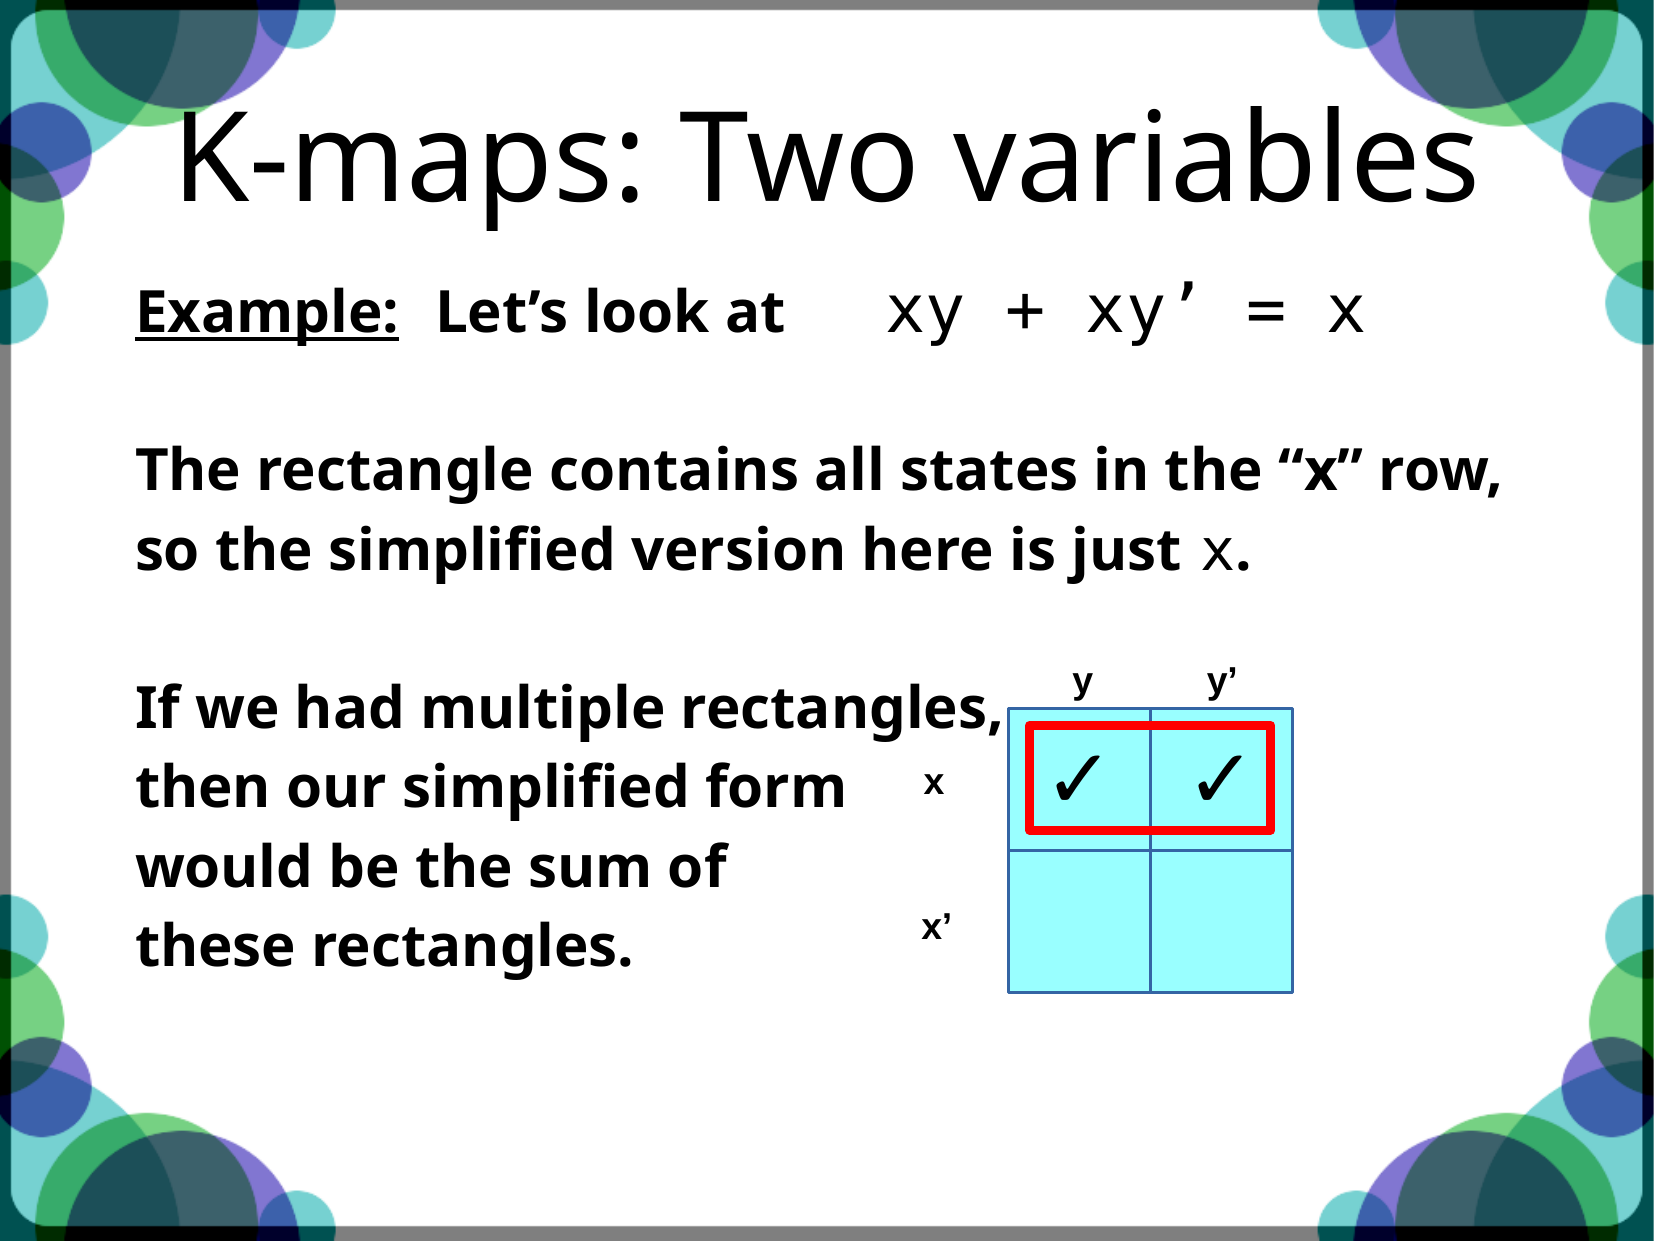

# K-maps: Two variables
Example: 	Let’s look at		xy + xy’ = x
The rectangle contains all states in the “x” row, so the simplified version here is just	 x.
If we had multiple rectangles,
then our simplified form
would be the sum of
these rectangles.
y
y’
✓
✓
x
x’